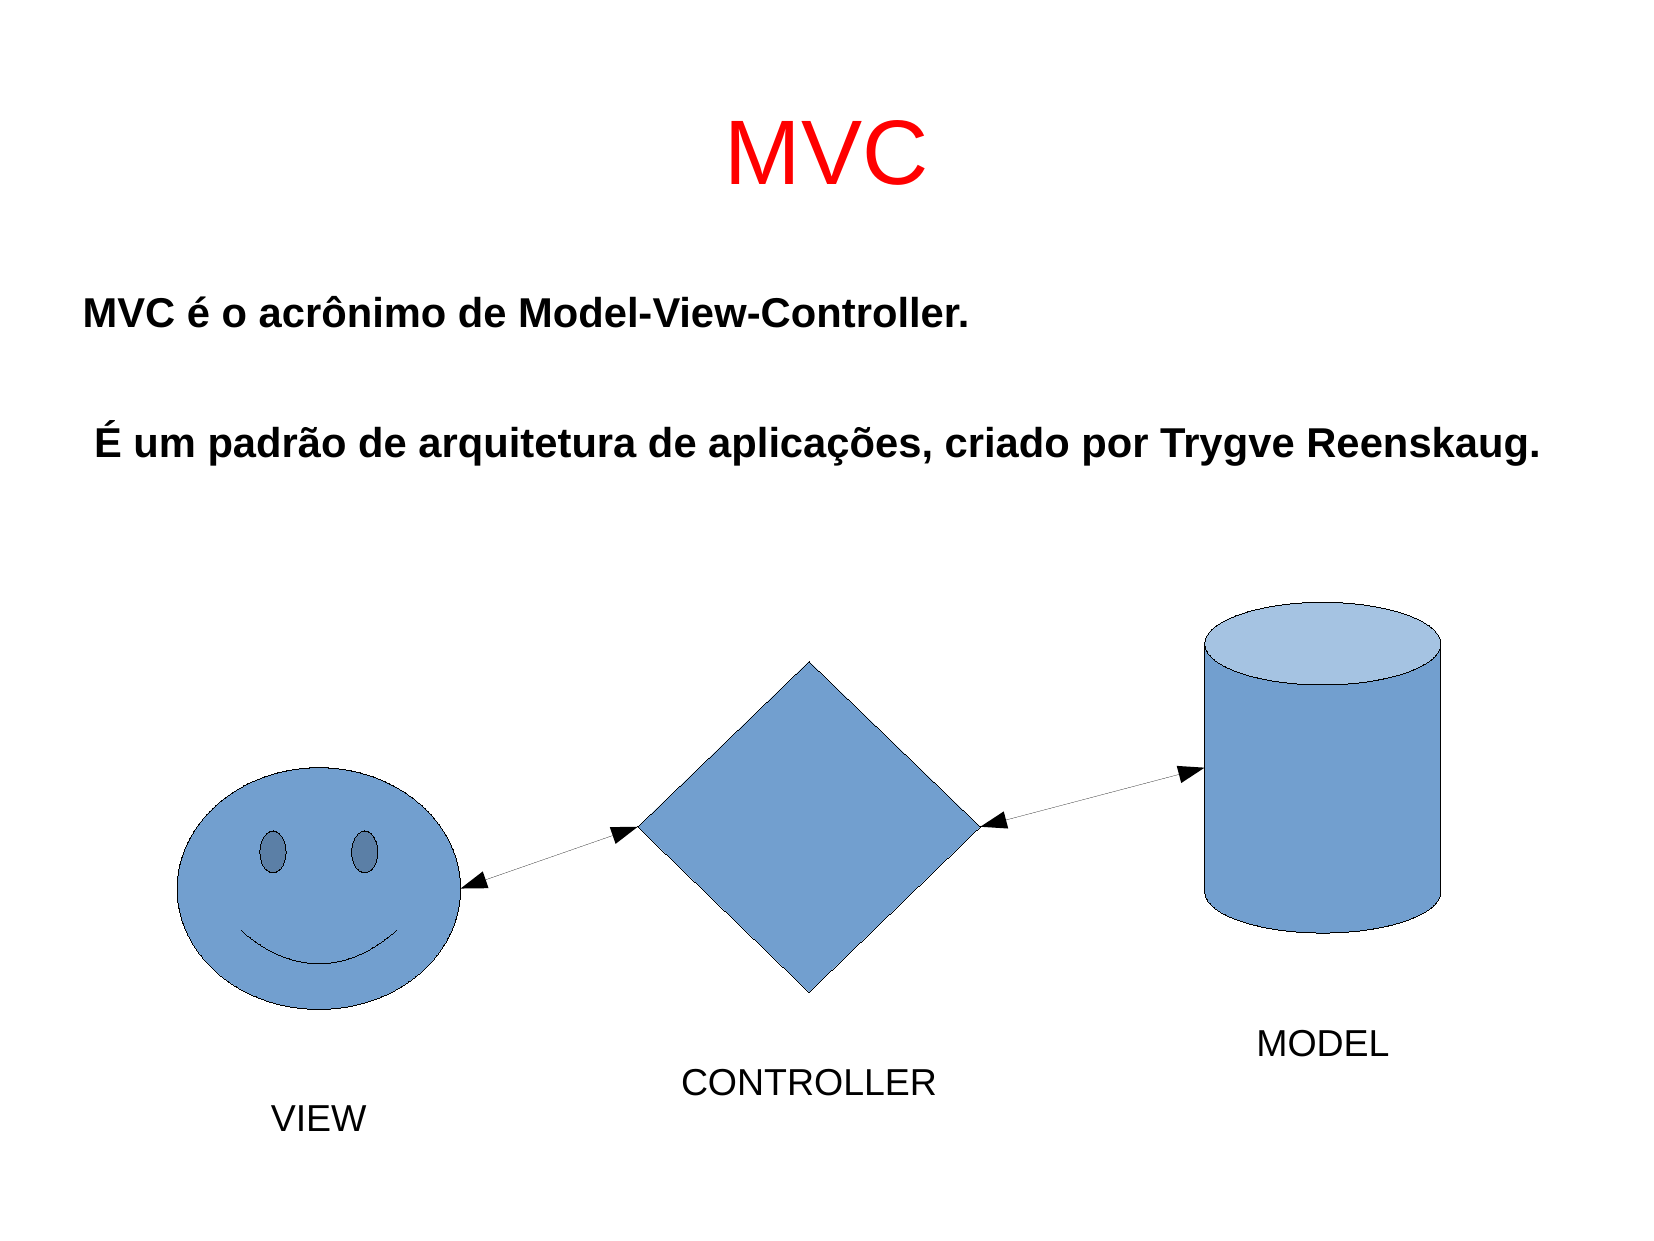

# MVC
MVC é o acrônimo de Model-View-Controller.
 É um padrão de arquitetura de aplicações, criado por Trygve Reenskaug.
MODEL
CONTROLLER
VIEW